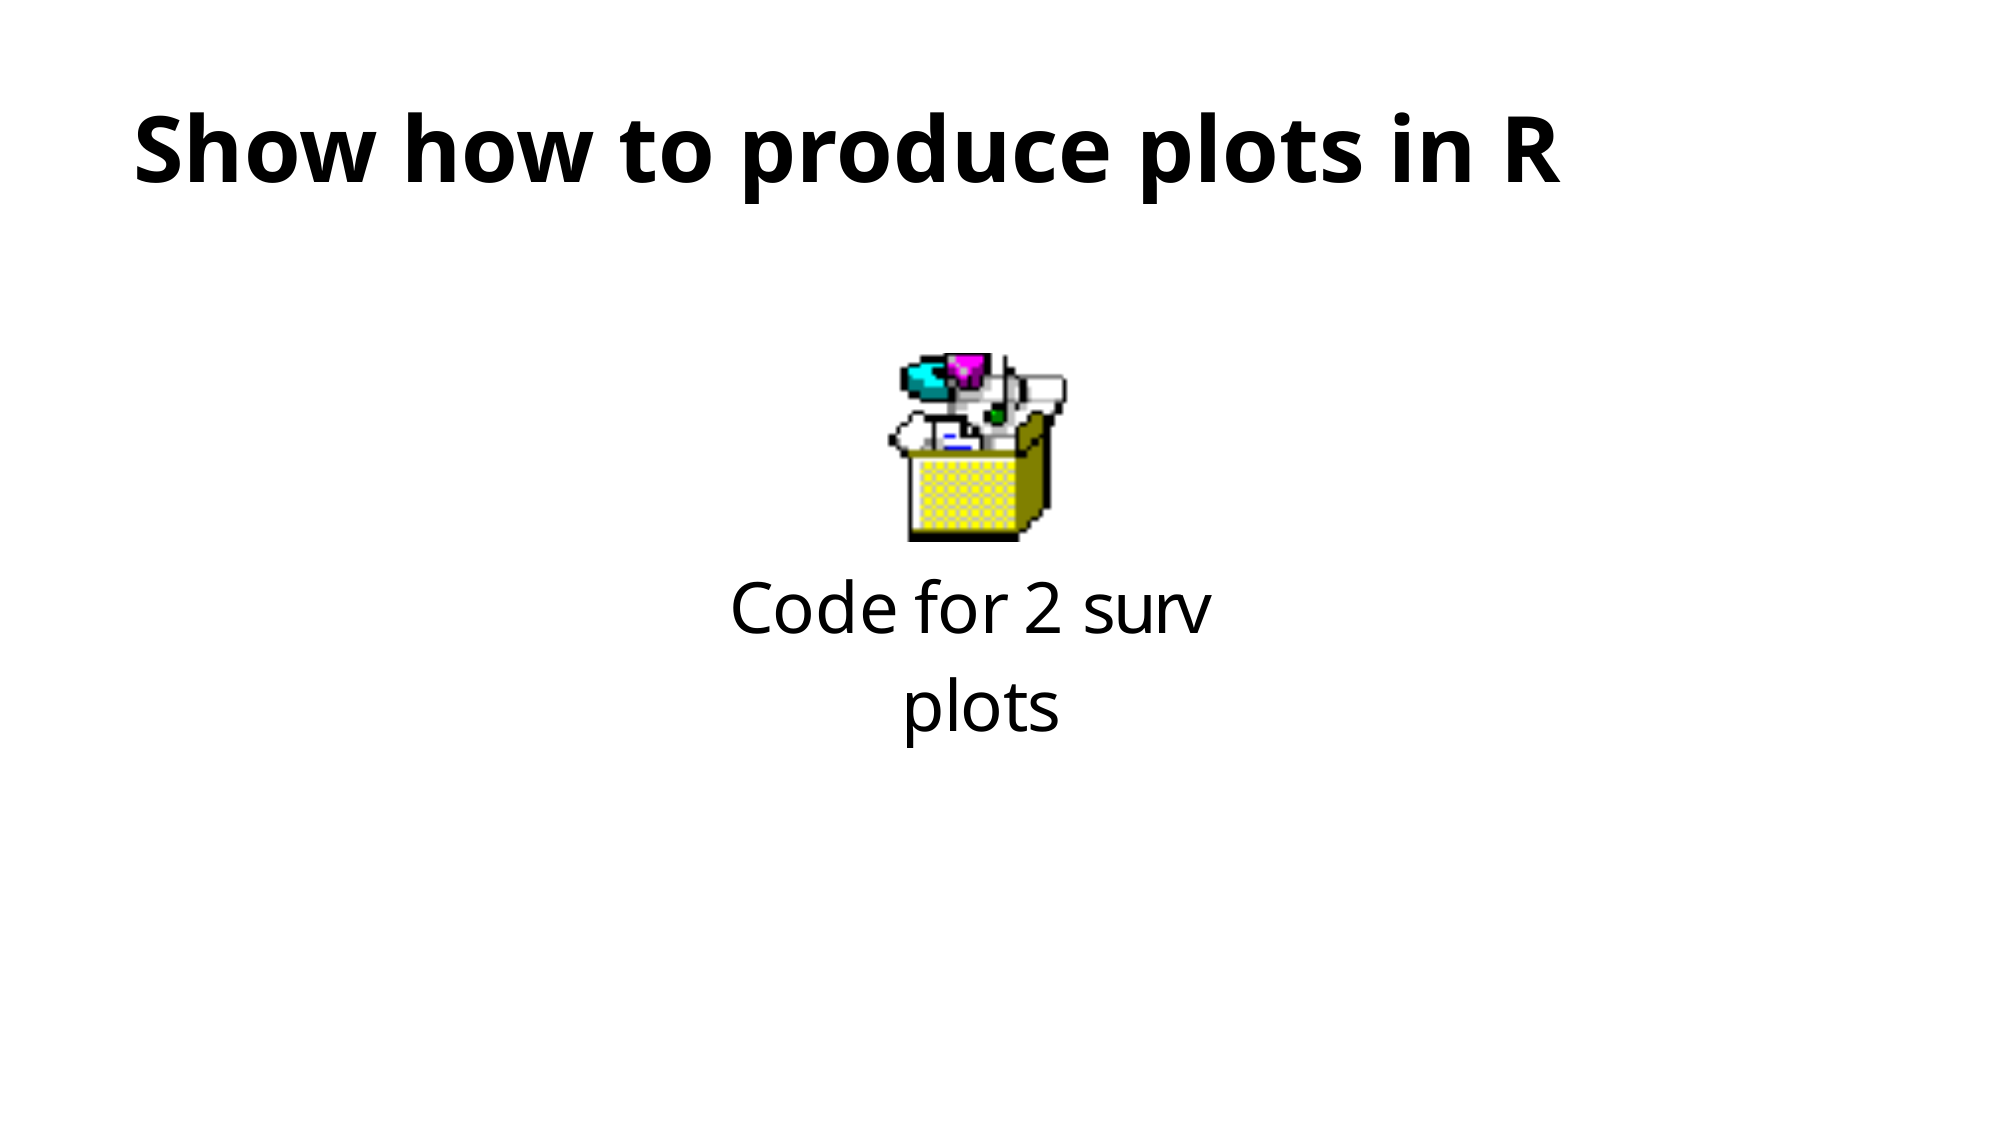

Show how to produce plots in R